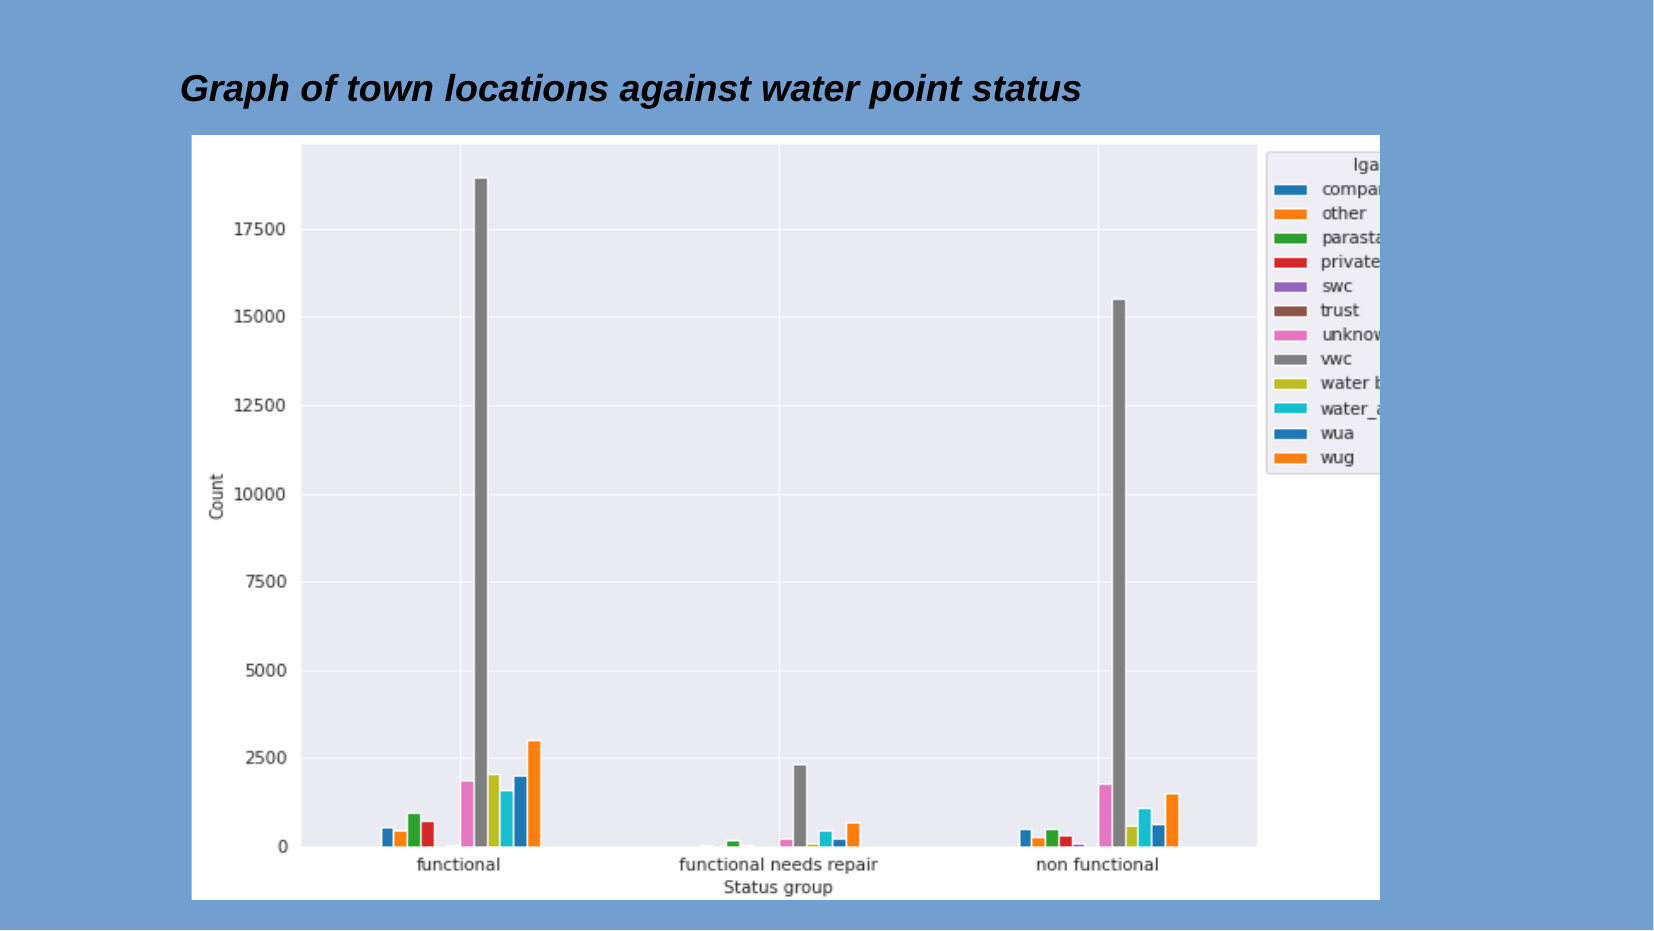

Graph of town locations against water point status